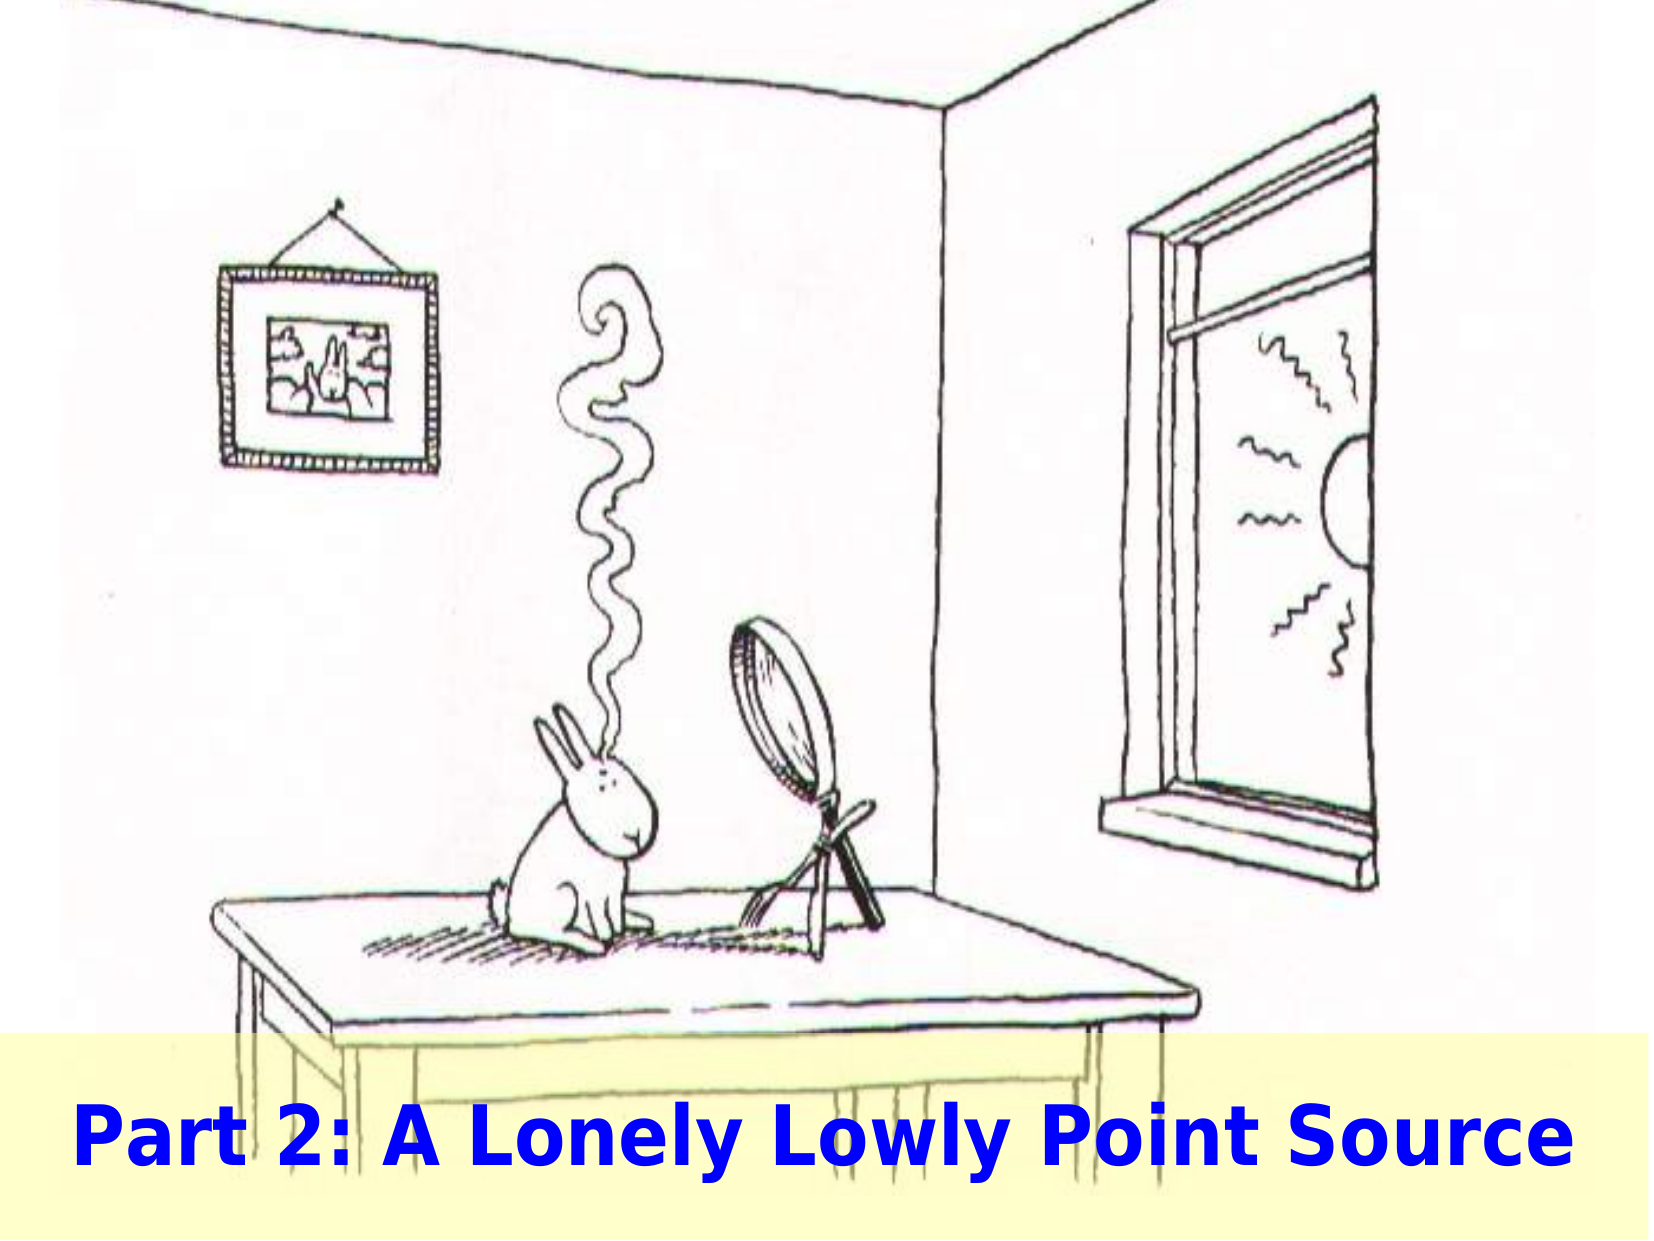

# Part 2: A Lonely Lowly Point Source
O. Smirnov - RIME - 3GC3, Port Alfred
31